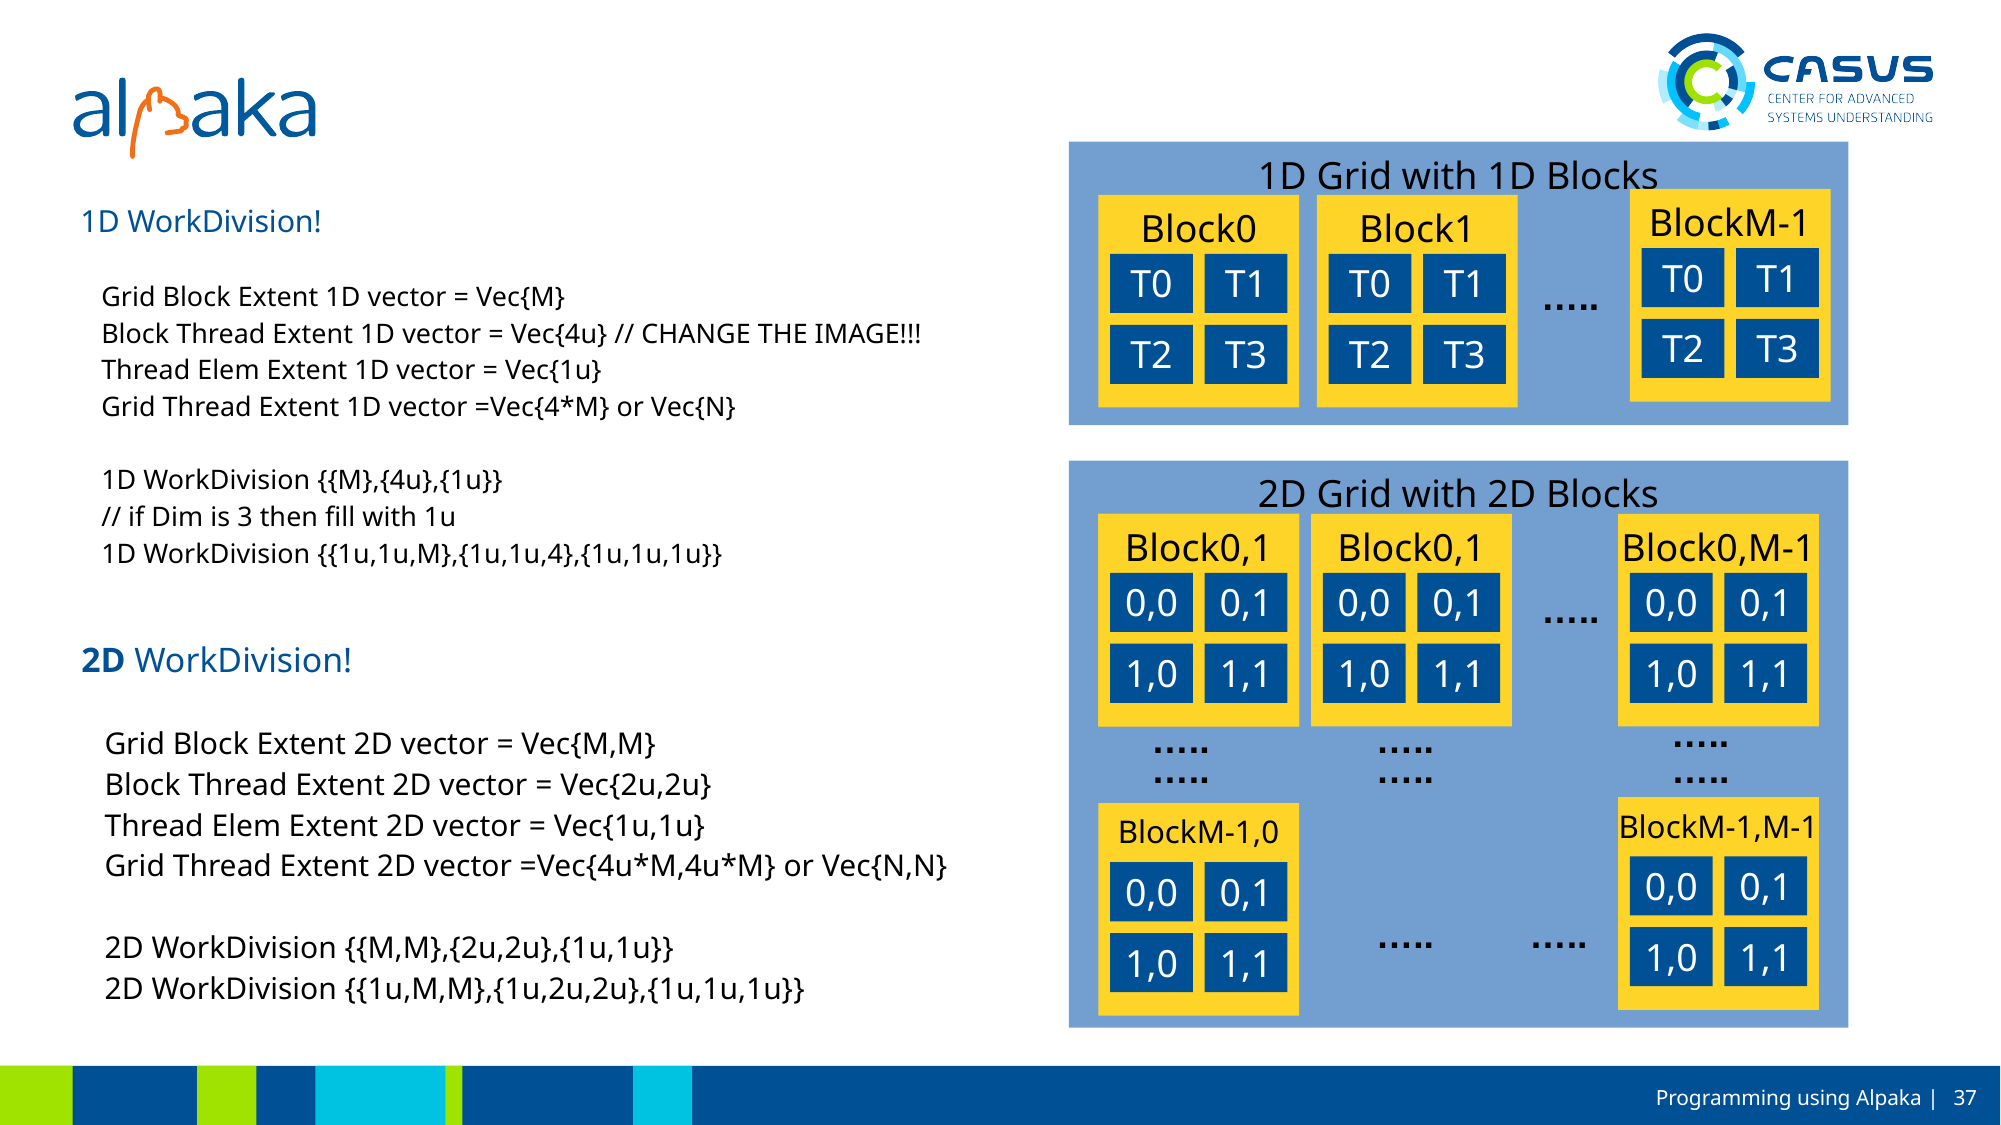

1D Grid with 1D Blocks
# 1D WorkDivision!
Grid Block Extent 1D vector = Vec{M}
Block Thread Extent 1D vector = Vec{4u} // CHANGE THE IMAGE!!!
Thread Elem Extent 1D vector = Vec{1u}
Grid Thread Extent 1D vector =Vec{4*M} or Vec{N}
1D WorkDivision {{M},{4u},{1u}}
// if Dim is 3 then fill with 1u
1D WorkDivision {{1u,1u,M},{1u,1u,4},{1u,1u,1u}}
BlockM-1
T0
T1
T2
T3
Block0
T0
T1
T2
T3
Block1
T0
T1
T2
T3
…..
2D Grid with 2D Blocks
Block0,0
T0,0
T0,1
T1,0
T1,1
Block0,1
T0,0
T0,1
T1,0
T1,1
Block0,1
0,0
0,1
1,0
1,1
Block0,1
0,0
0,1
1,0
1,1
Block0,M-1
0,0
0,1
1,0
1,1
…..
 2D WorkDivision!
Grid Block Extent 2D vector = Vec{M,M}
Block Thread Extent 2D vector = Vec{2u,2u}
Thread Elem Extent 2D vector = Vec{1u,1u}
Grid Thread Extent 2D vector =Vec{4u*M,4u*M} or Vec{N,N}
2D WorkDivision {{M,M},{2u,2u},{1u,1u}}
2D WorkDivision {{1u,M,M},{1u,2u,2u},{1u,1u,1u}}
…..
…..
…..
…..
…..
…..
BlockM-1,M-1
0,0
0,1
1,0
1,1
BlockM-1,0
0,0
0,1
1,0
1,1
…..
…..
Programming using Alpaka
37